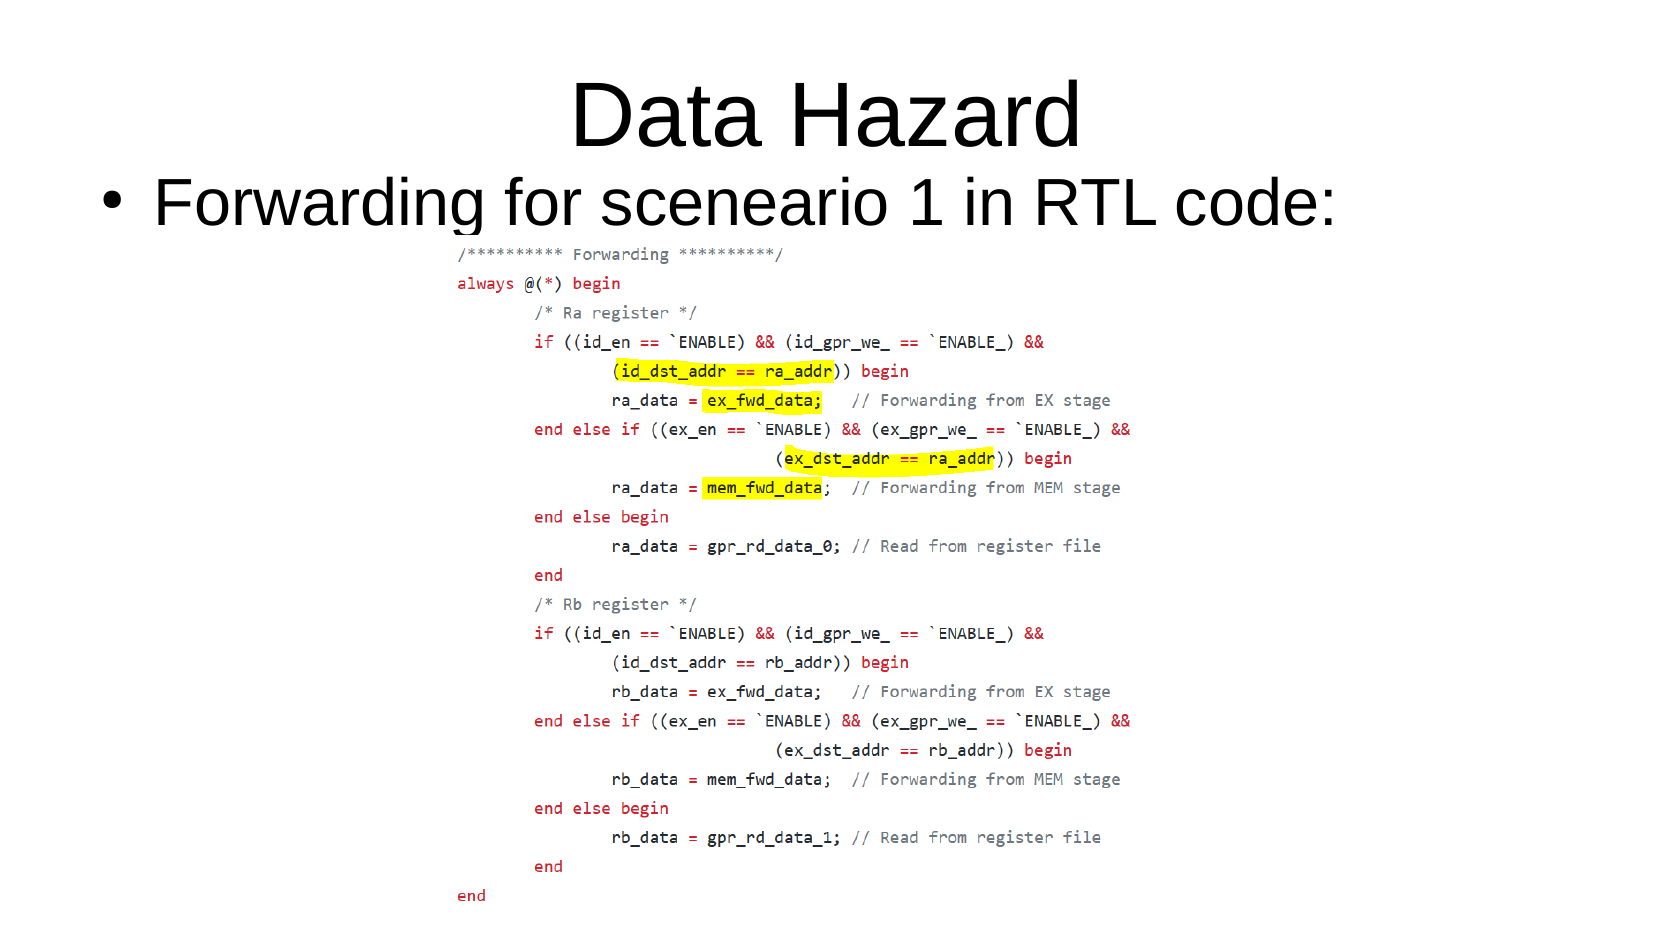

# Data Hazard
Forwarding for sceneario 1 in RTL code: